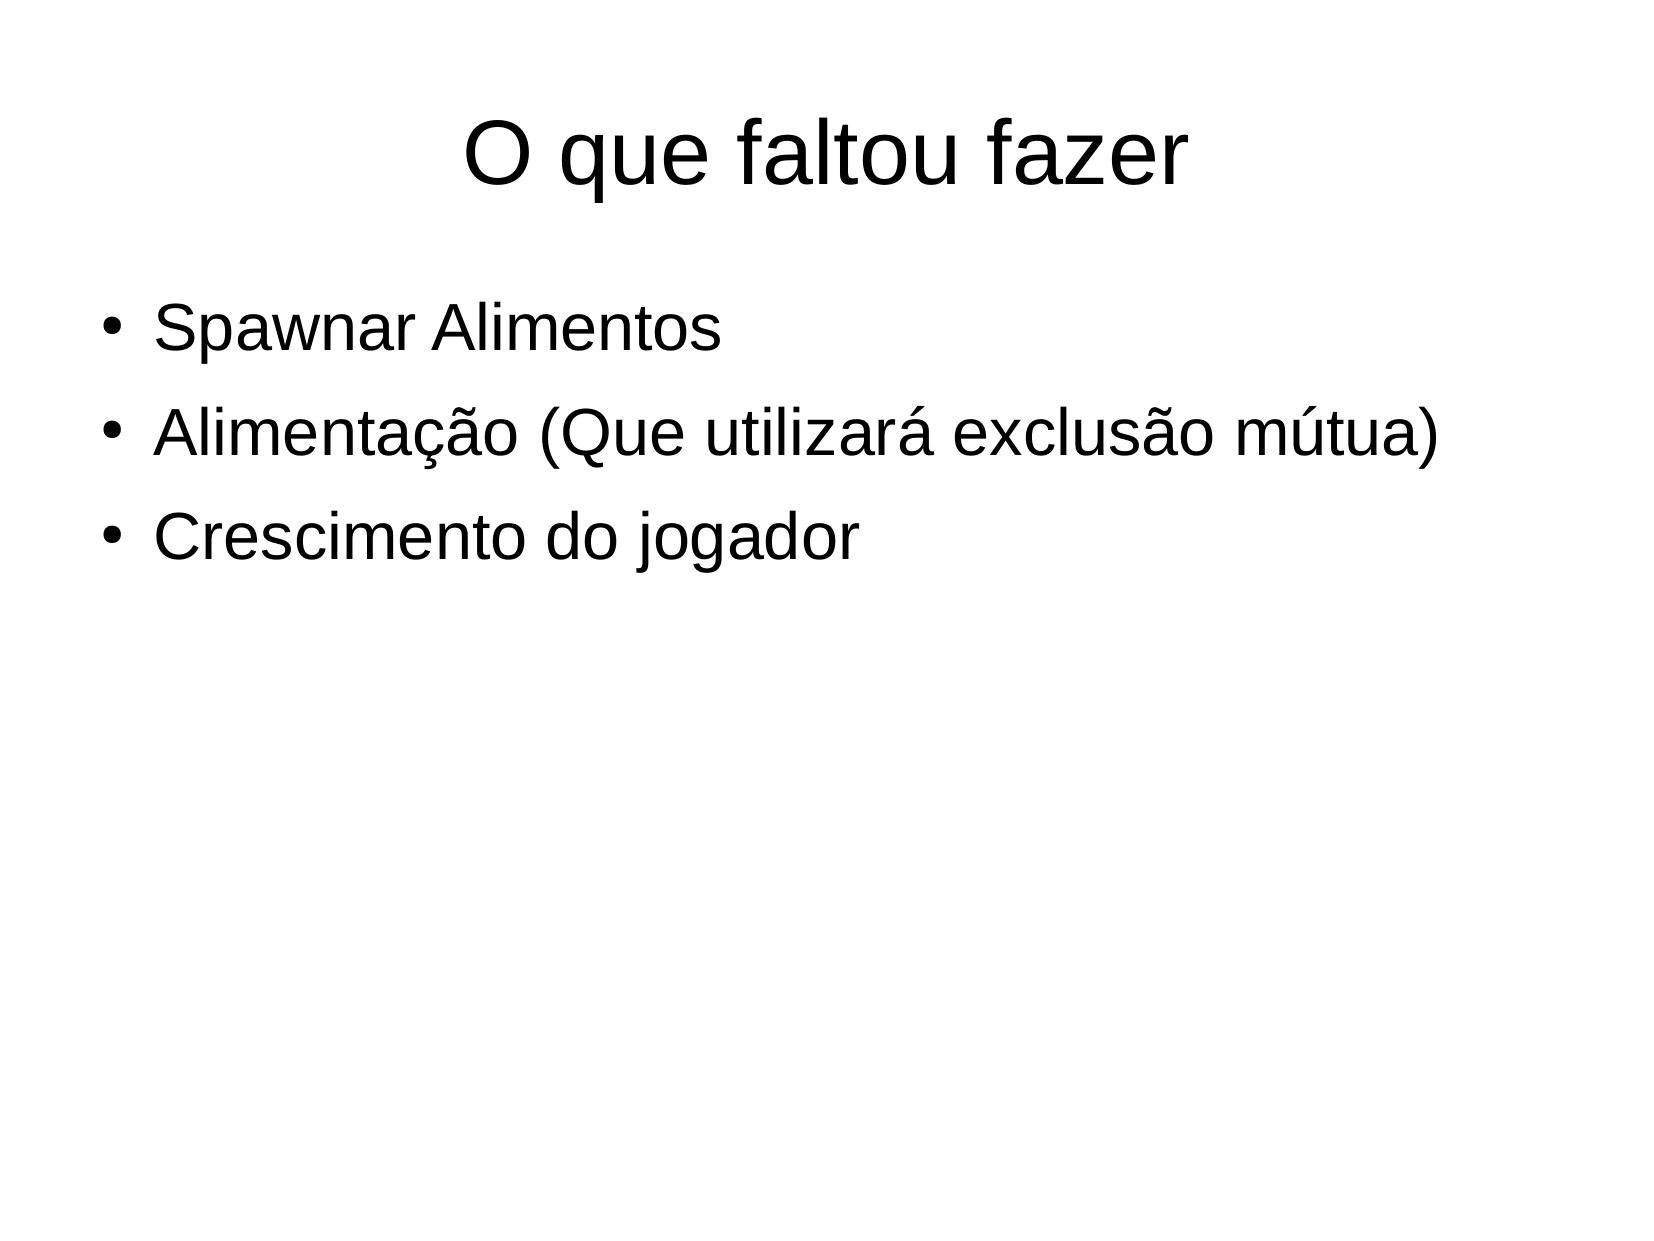

# O que faltou fazer
Spawnar Alimentos
Alimentação (Que utilizará exclusão mútua)
Crescimento do jogador